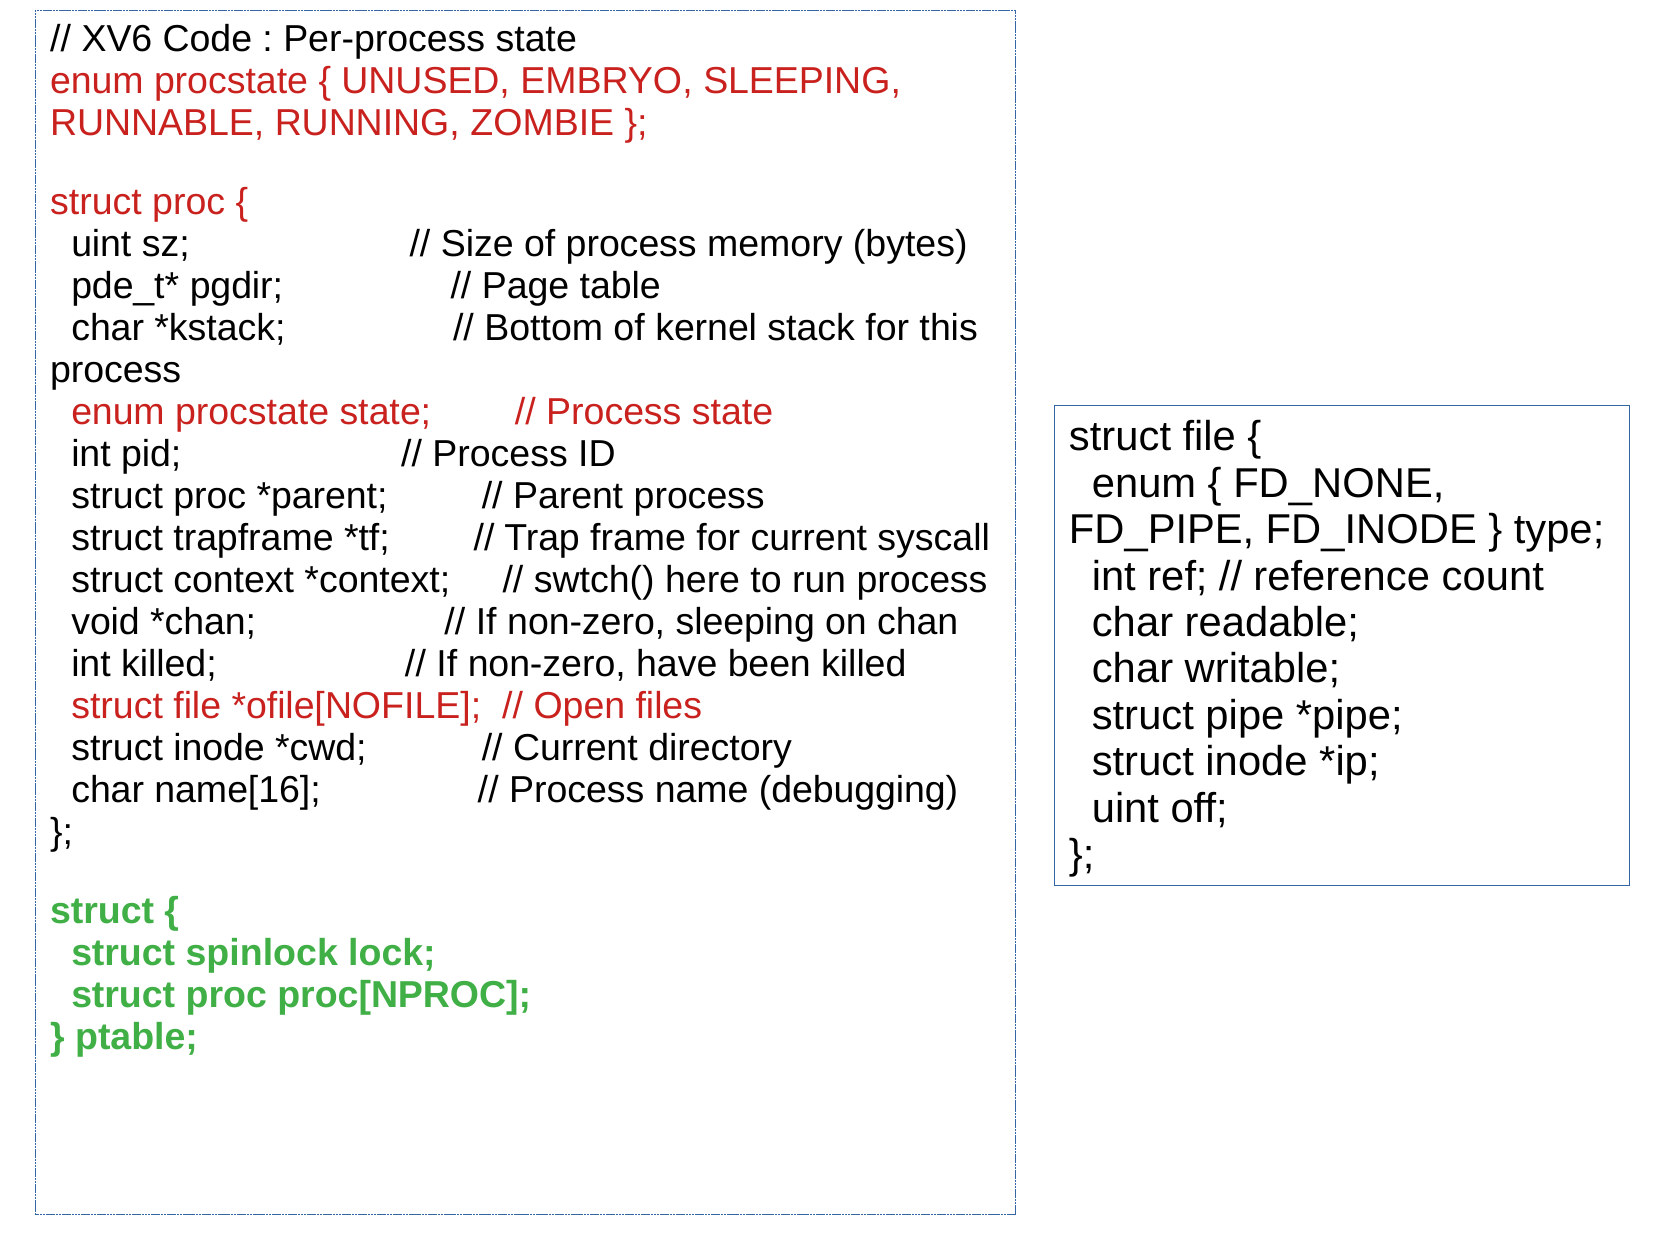

// XV6 Code : Per-process state
enum procstate { UNUSED, EMBRYO, SLEEPING, RUNNABLE, RUNNING, ZOMBIE };
struct proc {
 uint sz; // Size of process memory (bytes)
 pde_t* pgdir; // Page table
 char *kstack; // Bottom of kernel stack for this process
 enum procstate state; // Process state
 int pid; // Process ID
 struct proc *parent; // Parent process
 struct trapframe *tf; // Trap frame for current syscall
 struct context *context; // swtch() here to run process
 void *chan; // If non-zero, sleeping on chan
 int killed; // If non-zero, have been killed
 struct file *ofile[NOFILE]; // Open files
 struct inode *cwd; // Current directory
 char name[16]; // Process name (debugging)
};
struct {
 struct spinlock lock;
 struct proc proc[NPROC];
} ptable;
struct file {
 enum { FD_NONE, FD_PIPE, FD_INODE } type;
 int ref; // reference count
 char readable;
 char writable;
 struct pipe *pipe;
 struct inode *ip;
 uint off;
};